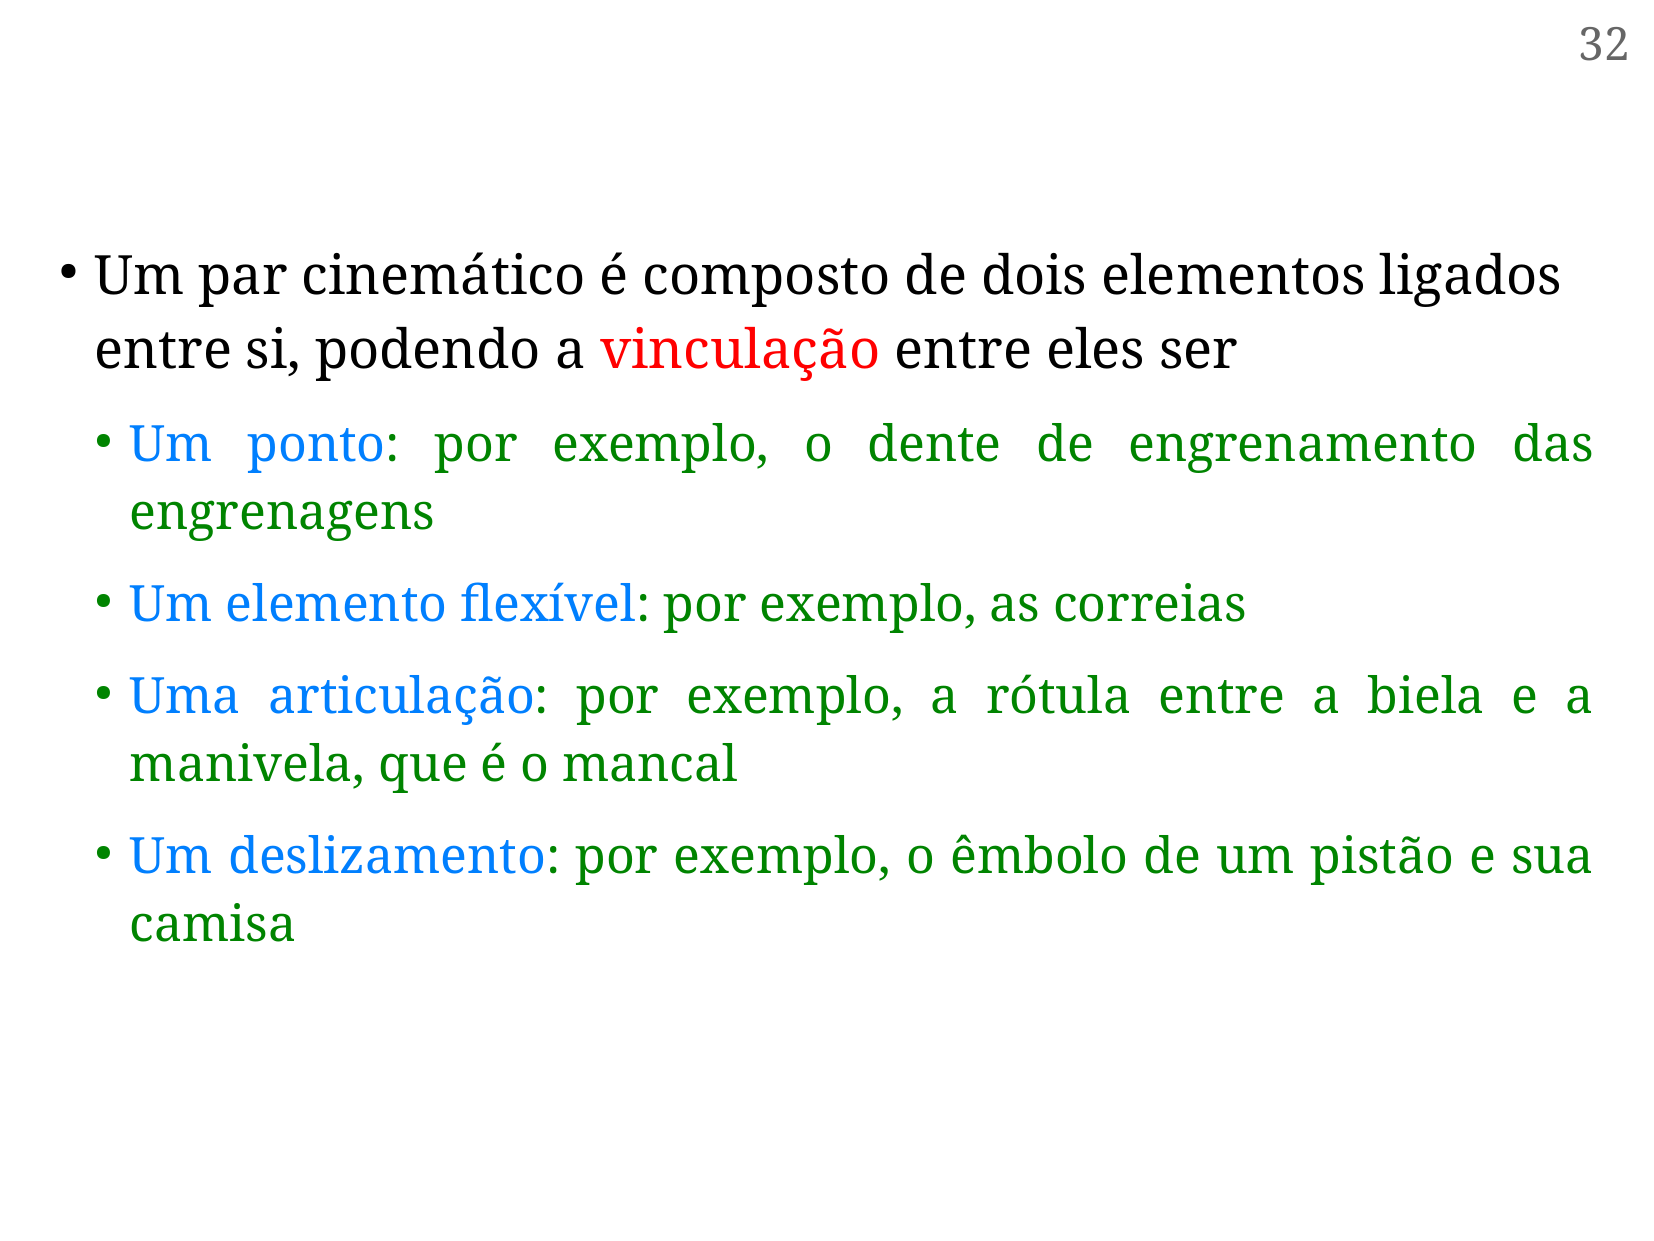

32
#
Um par cinemático é composto de dois elementos ligados entre si, podendo a vinculação entre eles ser
Um ponto: por exemplo, o dente de engrenamento das engrenagens
Um elemento flexível: por exemplo, as correias
Uma articulação: por exemplo, a rótula entre a biela e a manivela, que é o mancal
Um deslizamento: por exemplo, o êmbolo de um pistão e sua camisa